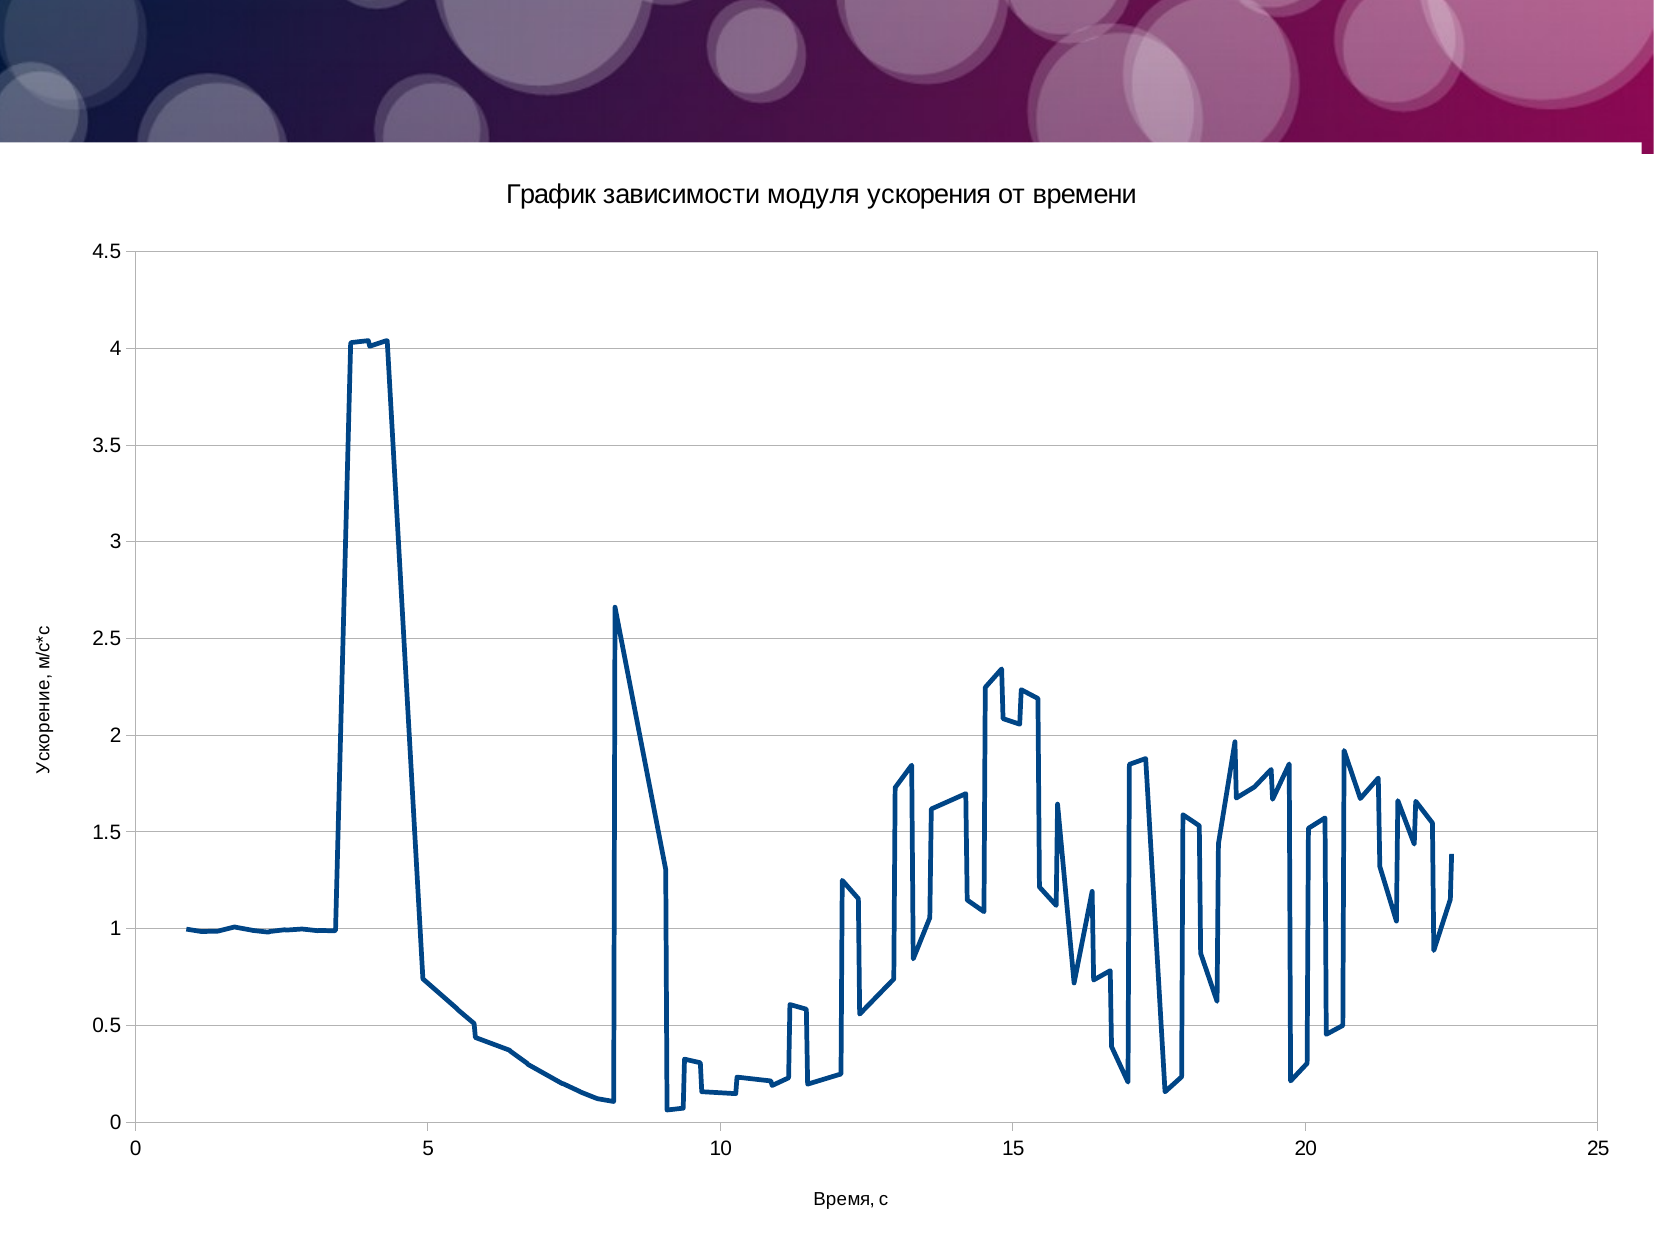

### Chart: График зависимости модуля ускорения от времени
| Category | Столбец V |
|---|---|#